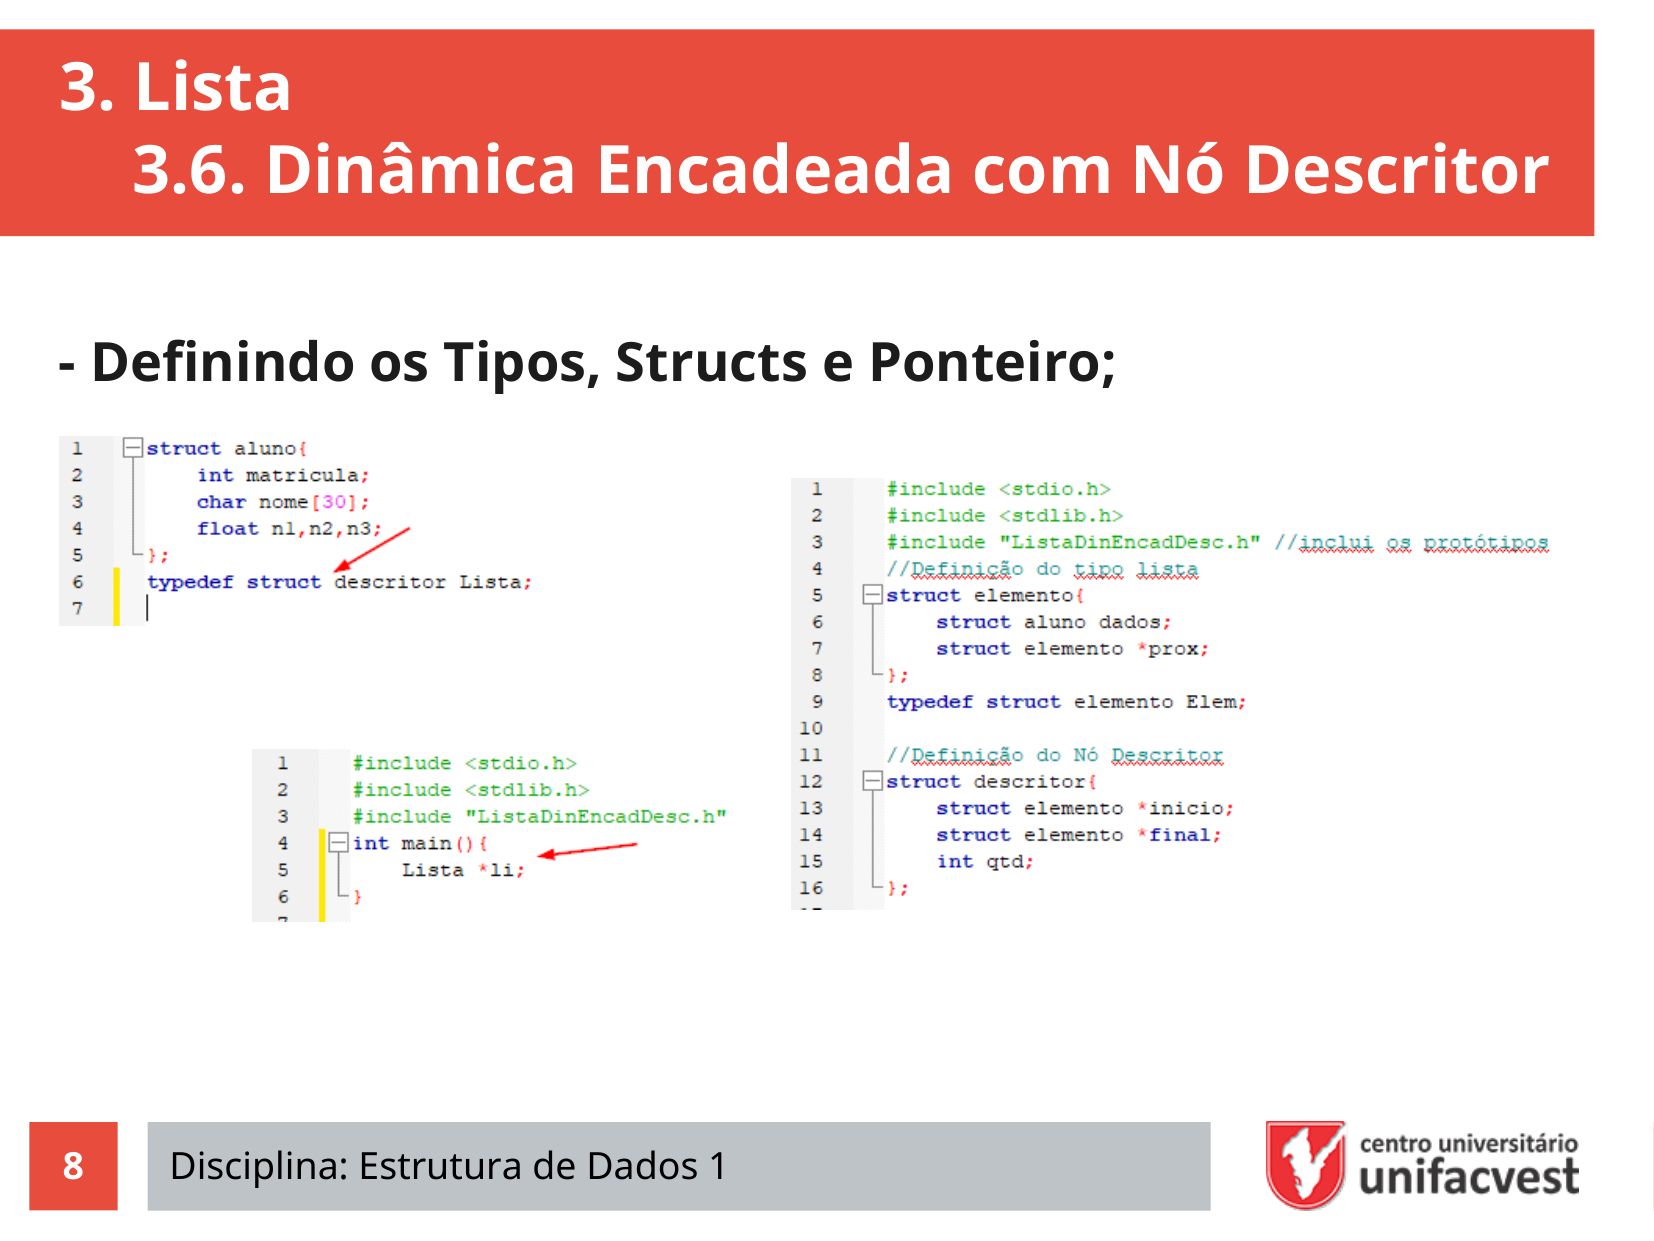

# 3. Lista 3.6. Dinâmica Encadeada com Nó Descritor
- Definindo os Tipos, Structs e Ponteiro;
8
Disciplina: Estrutura de Dados 1